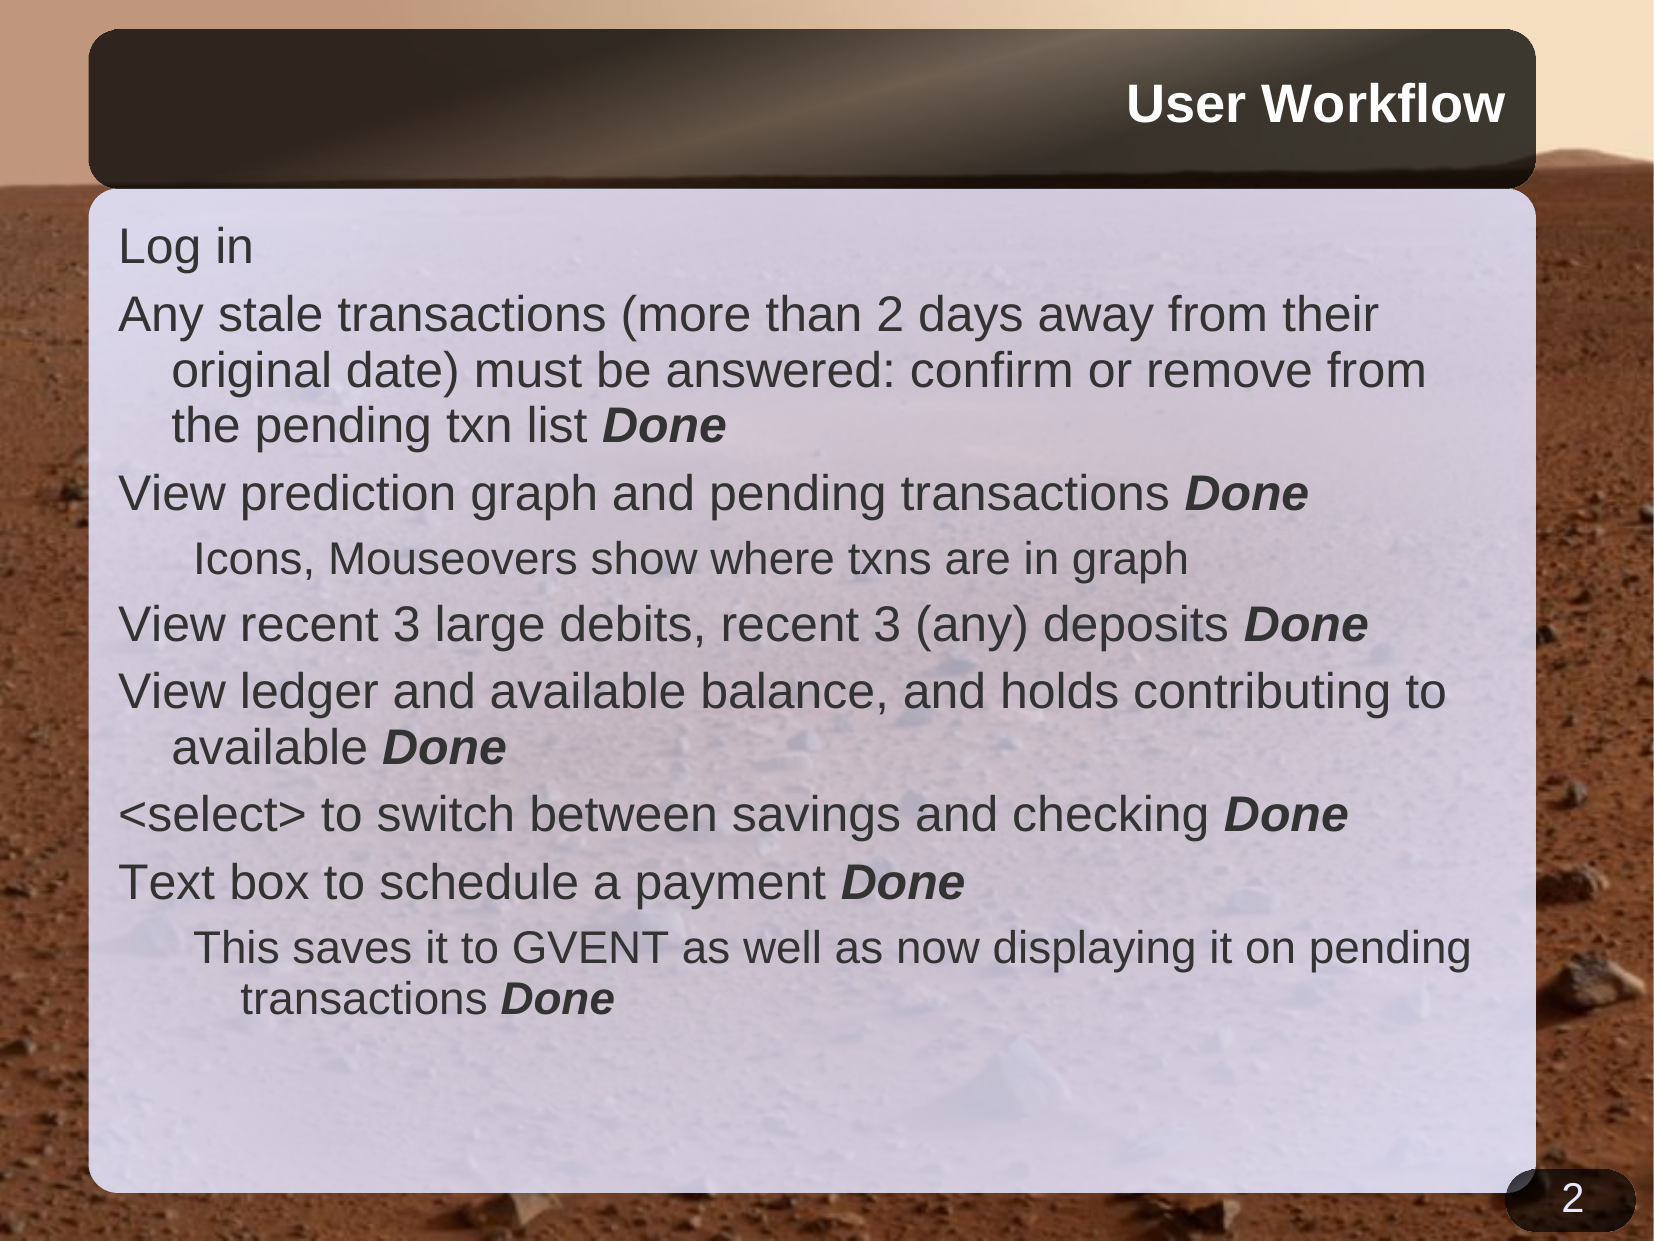

# User Workflow
Log in
Any stale transactions (more than 2 days away from their original date) must be answered: confirm or remove from the pending txn list Done
View prediction graph and pending transactions Done
Icons, Mouseovers show where txns are in graph
View recent 3 large debits, recent 3 (any) deposits Done
View ledger and available balance, and holds contributing to available Done
<select> to switch between savings and checking Done
Text box to schedule a payment Done
This saves it to GVENT as well as now displaying it on pending transactions Done